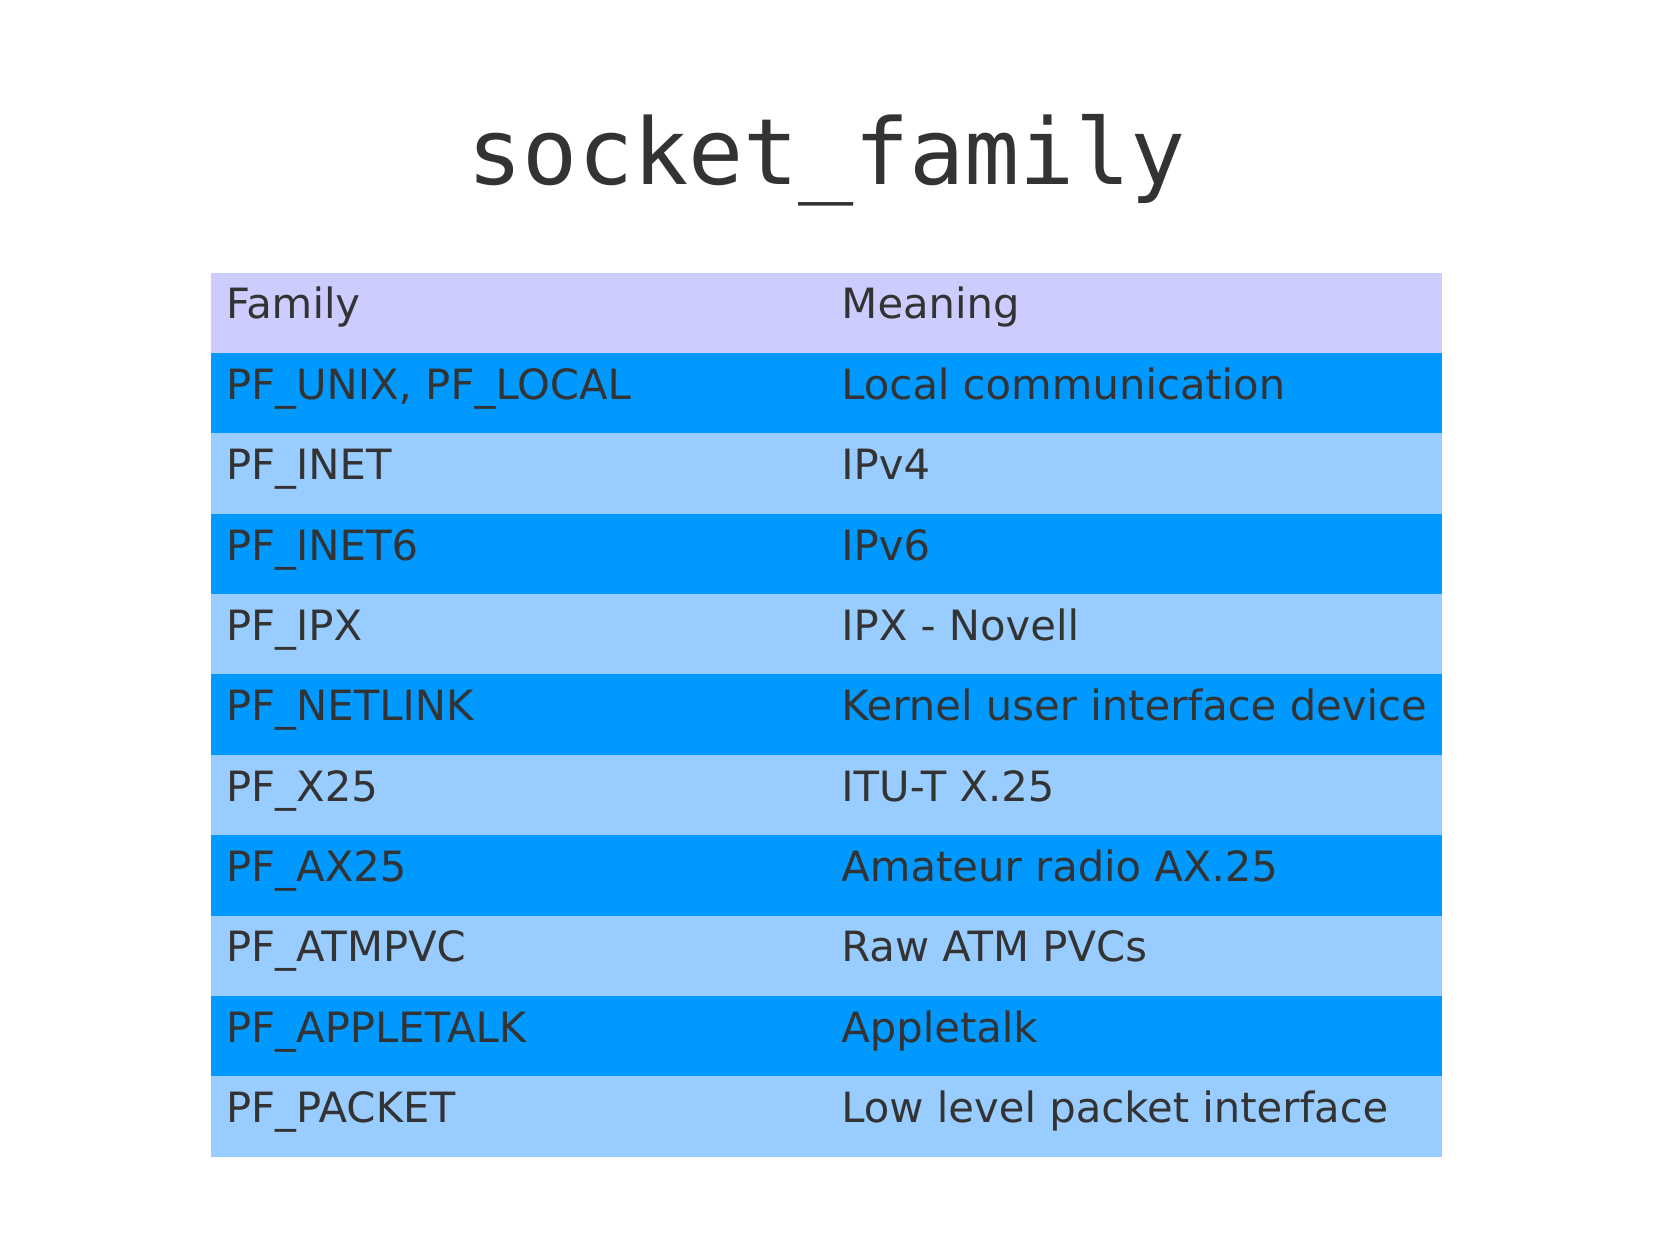

# socket_family
| Family | Meaning |
| --- | --- |
| PF\_UNIX, PF\_LOCAL | Local communication |
| PF\_INET | IPv4 |
| PF\_INET6 | IPv6 |
| PF\_IPX | IPX - Novell |
| PF\_NETLINK | Kernel user interface device |
| PF\_X25 | ITU-T X.25 |
| PF\_AX25 | Amateur radio AX.25 |
| PF\_ATMPVC | Raw ATM PVCs |
| PF\_APPLETALK | Appletalk |
| PF\_PACKET | Low level packet interface |